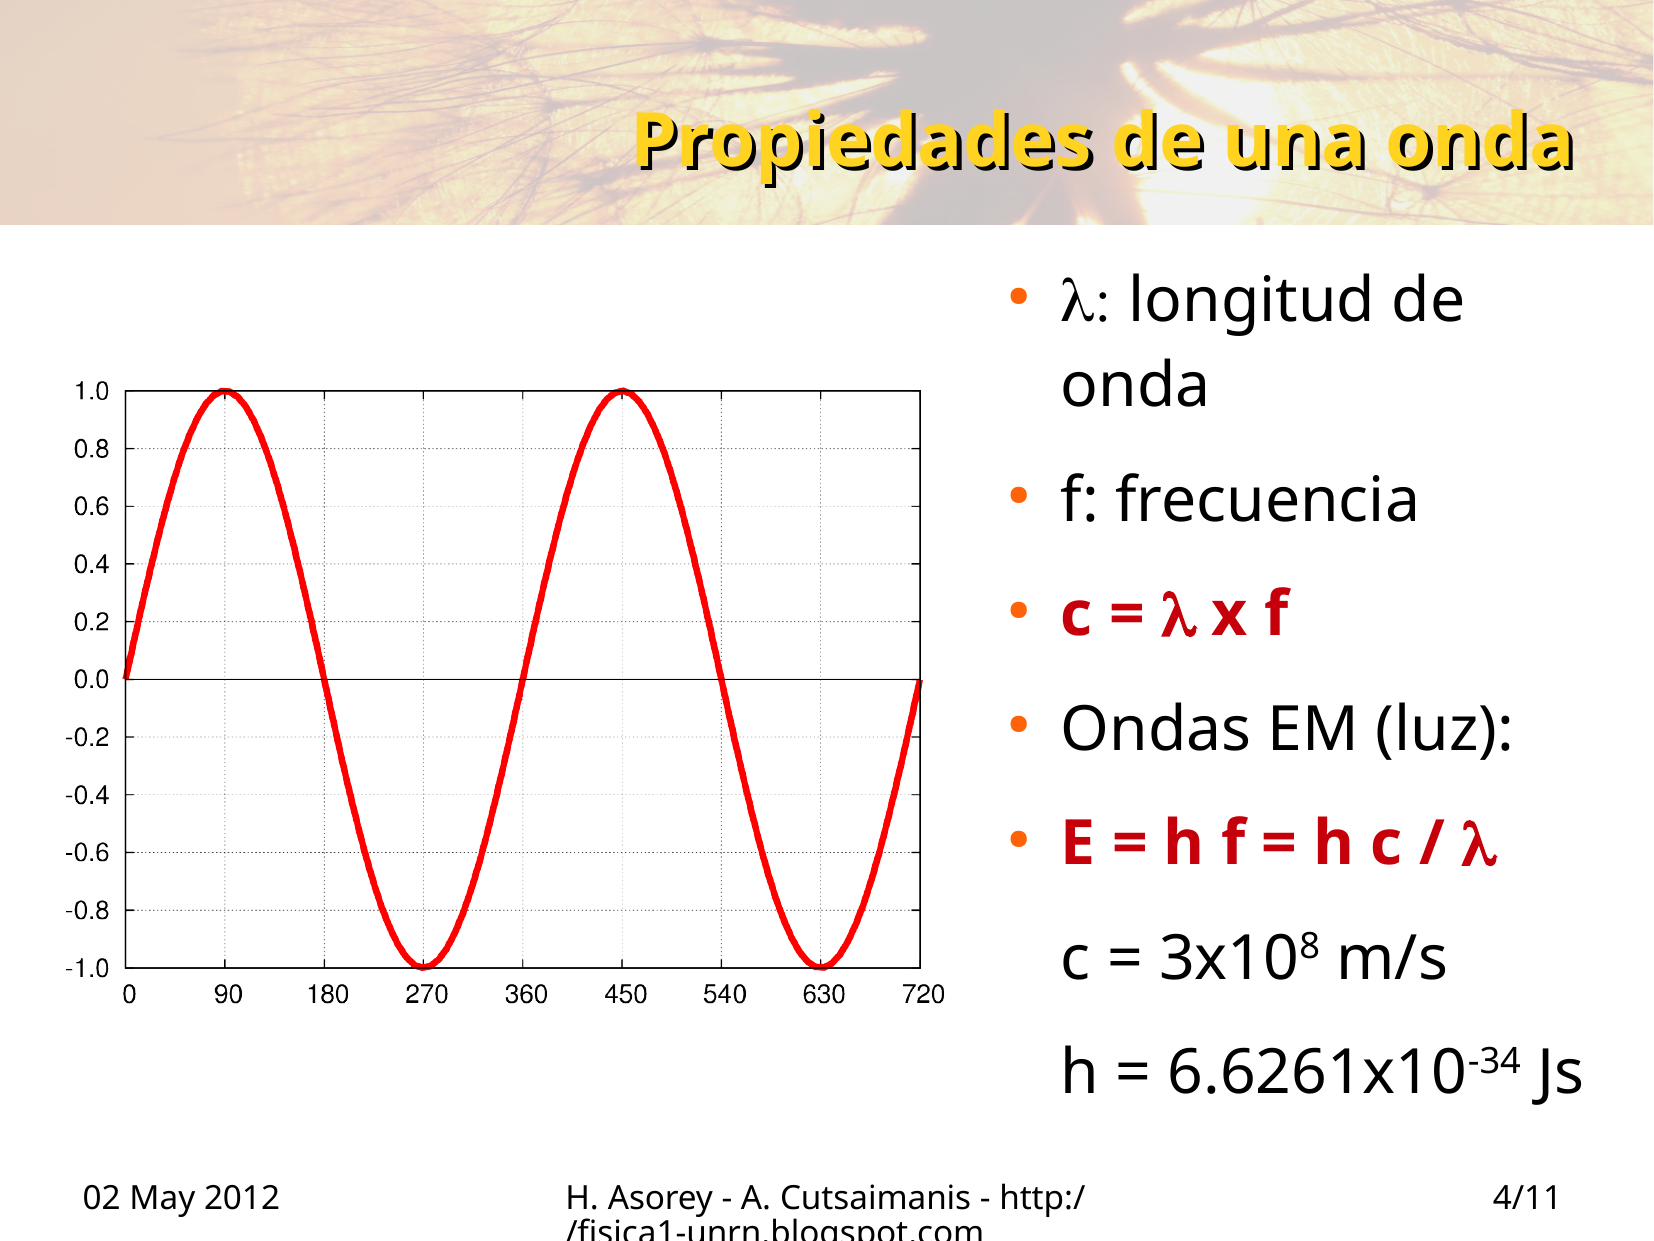

# Propiedades de una onda
l: longitud de onda
f: frecuencia
c = l x f
Ondas EM (luz):
E = h f = h c / l
c = 3x108 m/s
h = 6.6261x10-34 Js
02 May 2012
H. Asorey - A. Cutsaimanis - http://fisica1-unrn.blogspot.com
4